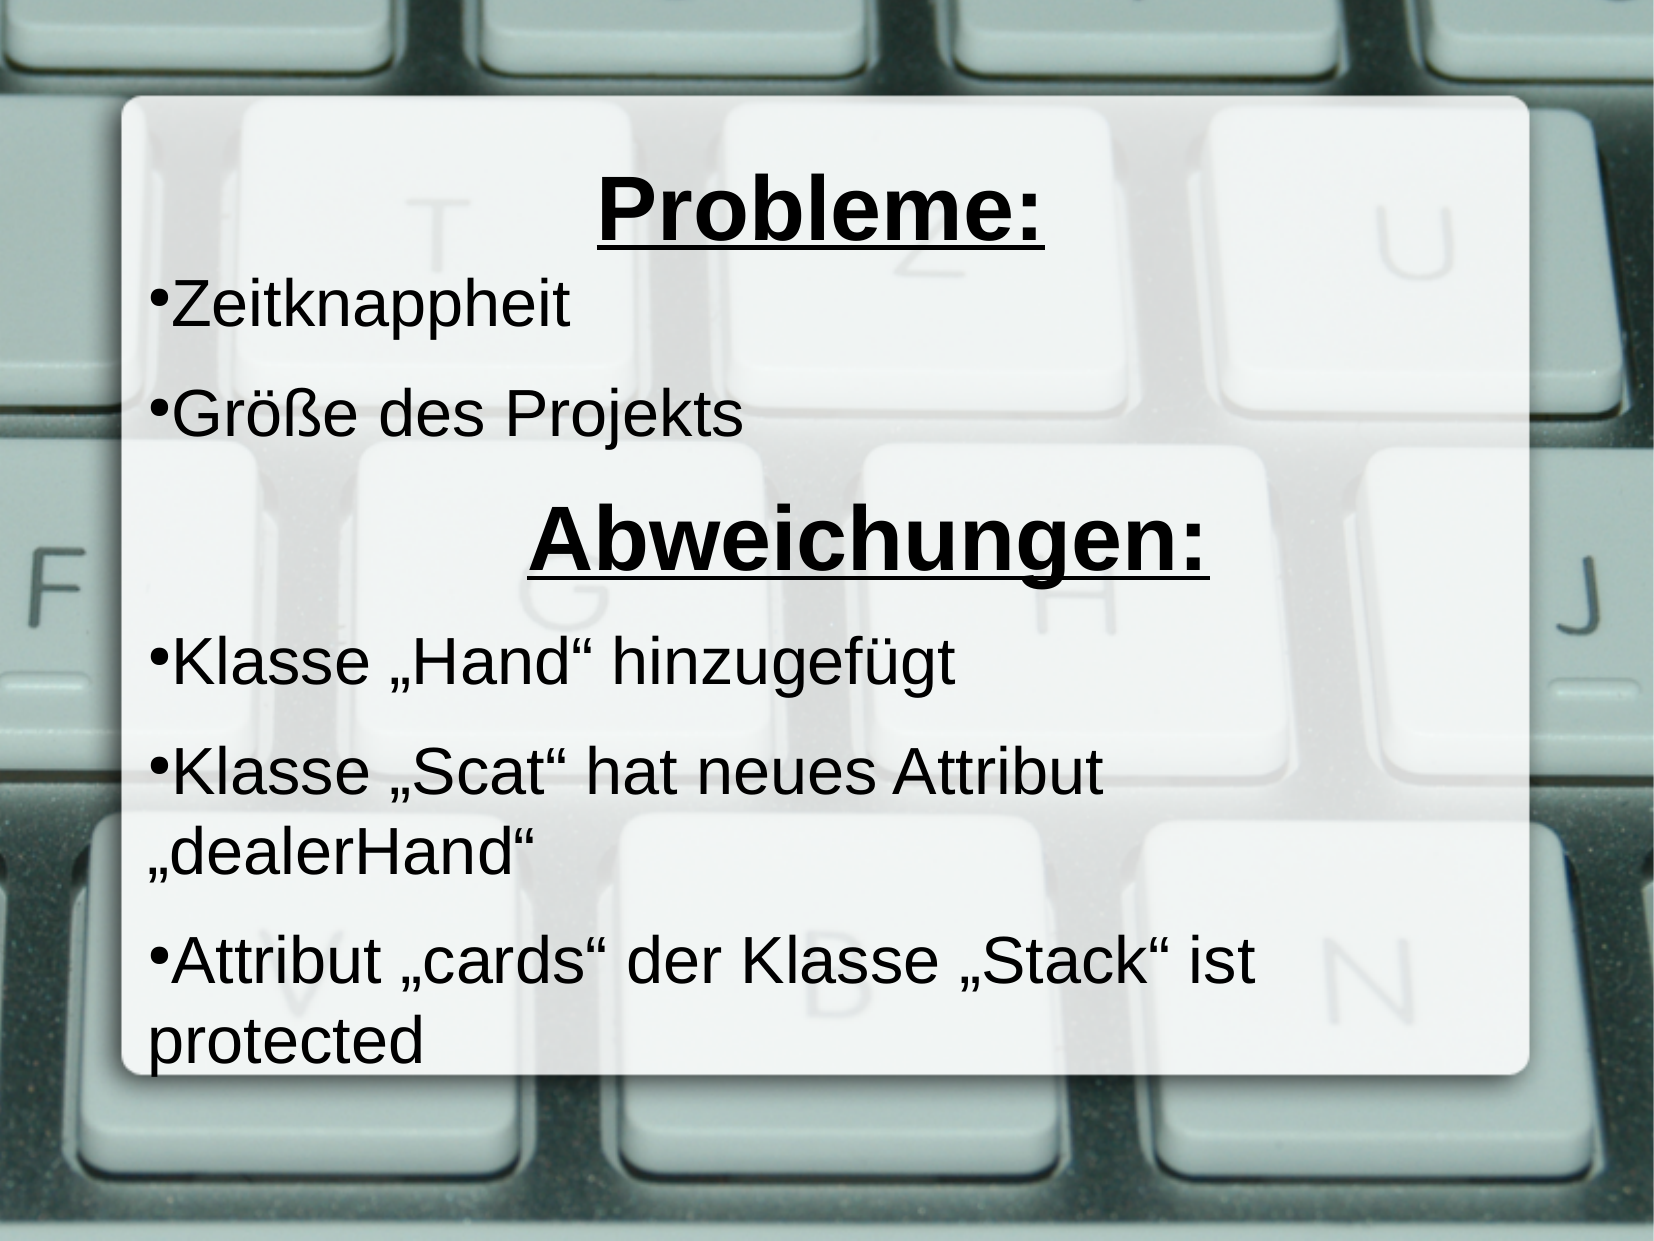

# Probleme:
Zeitknappheit
Größe des Projekts
 Abweichungen:
Klasse „Hand“ hinzugefügt
Klasse „Scat“ hat neues Attribut „dealerHand“
Attribut „cards“ der Klasse „Stack“ ist protected